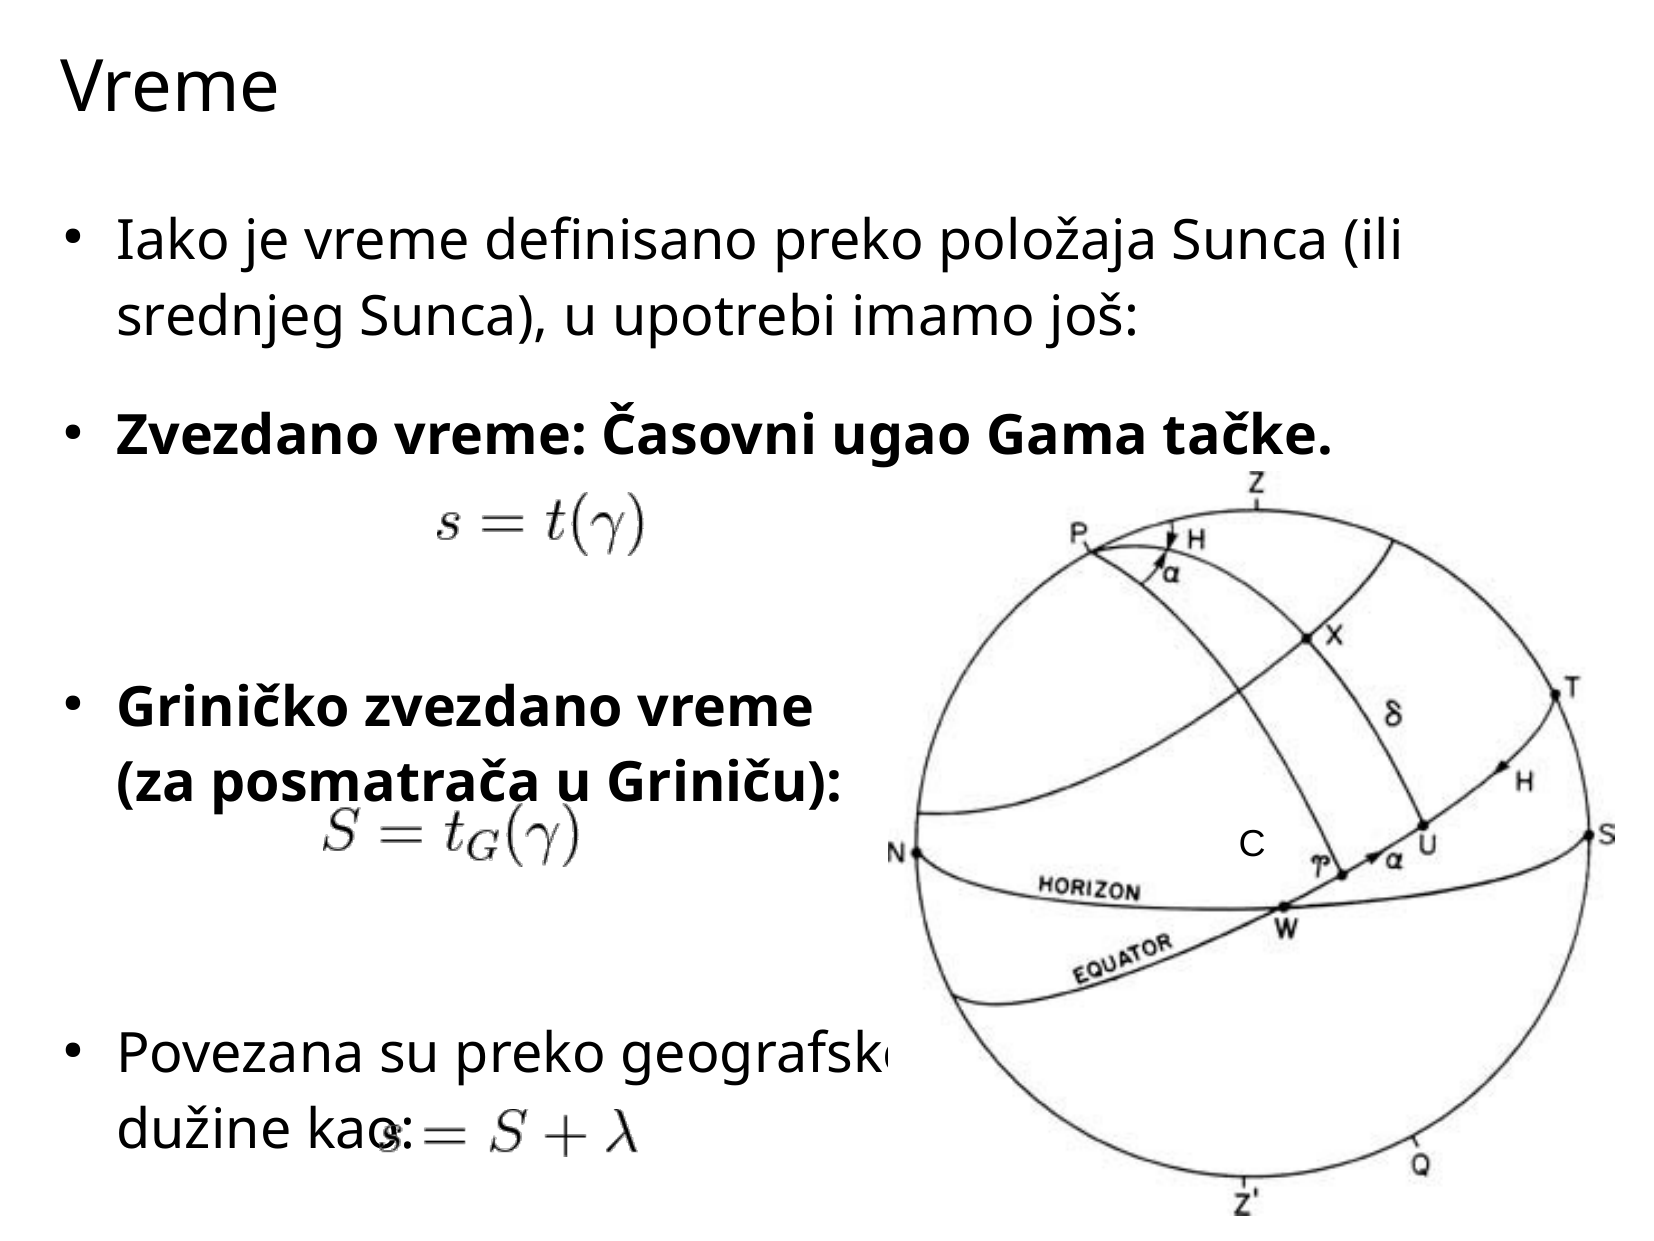

# Vreme
Iako je vreme definisano preko položaja Sunca (ili srednjeg Sunca), u upotrebi imamo još:
Zvezdano vreme: Časovni ugao Gama tačke.
Griničko zvezdano vreme
(za posmatrača u Griniču):
Povezana su preko geografske
dužine kao:
C